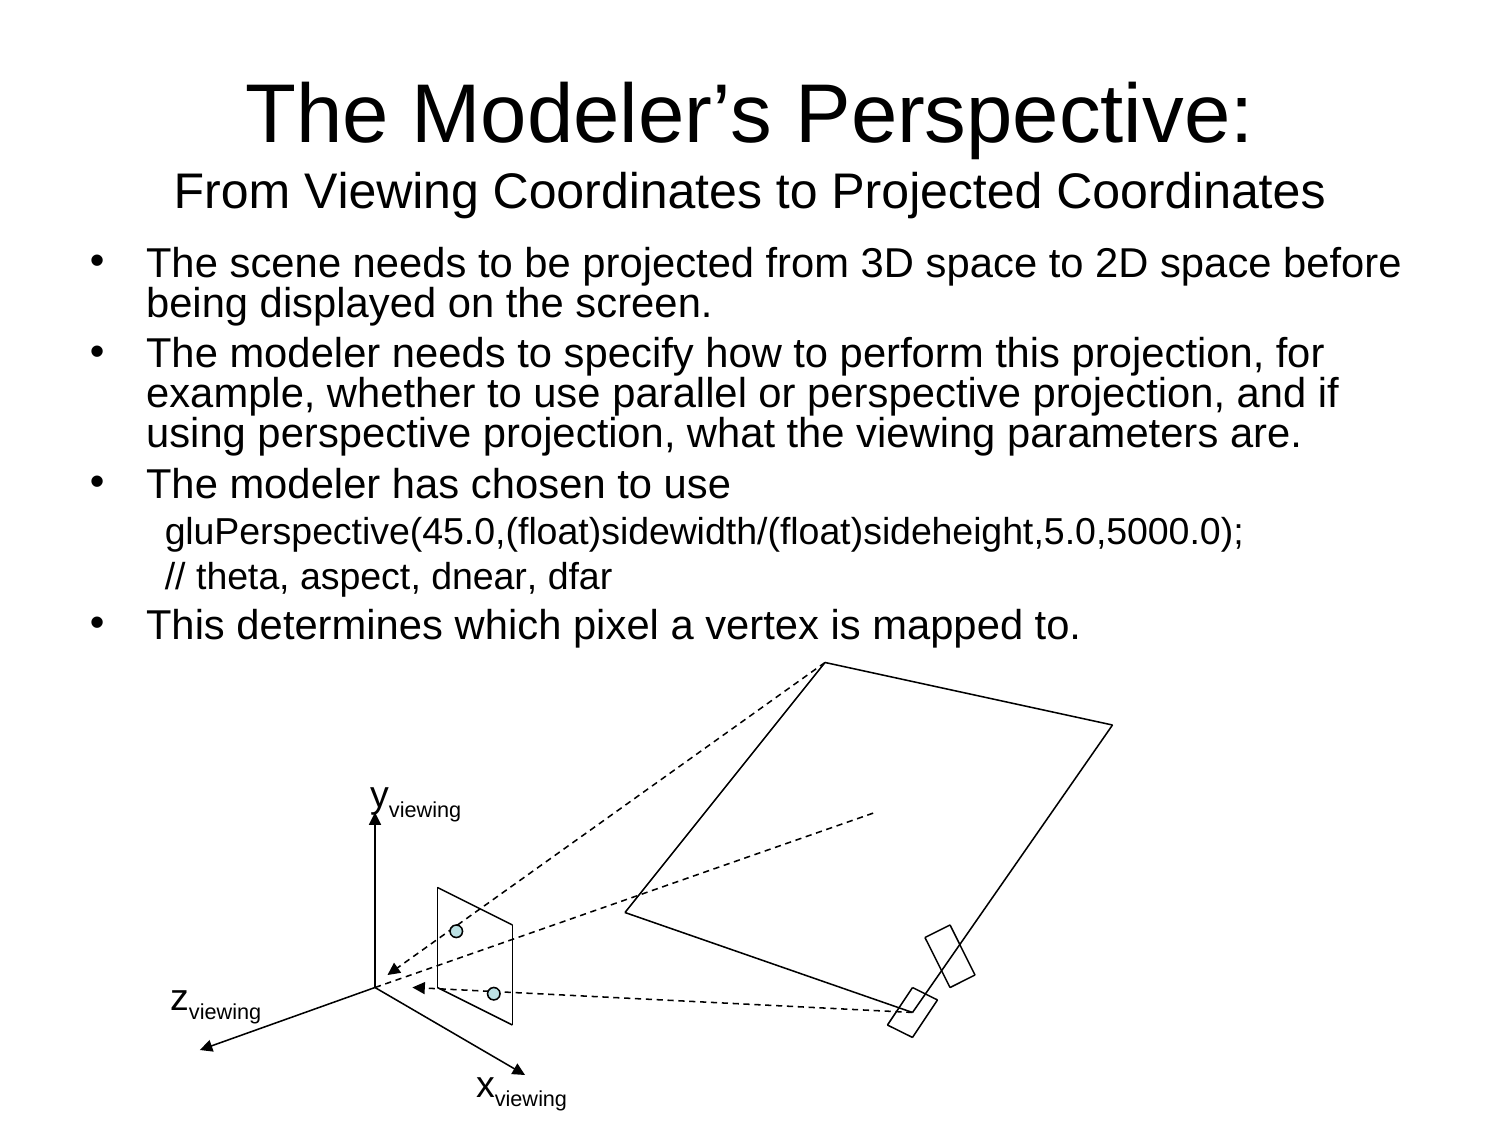

# The Modeler’s Perspective: From Viewing Coordinates to Projected Coordinates
The scene needs to be projected from 3D space to 2D space before being displayed on the screen.
The modeler needs to specify how to perform this projection, for example, whether to use parallel or perspective projection, and if using perspective projection, what the viewing parameters are.
The modeler has chosen to use
gluPerspective(45.0,(float)sidewidth/(float)sideheight,5.0,5000.0);
// theta, aspect, dnear, dfar
This determines which pixel a vertex is mapped to.
yviewing
zviewing
xviewing